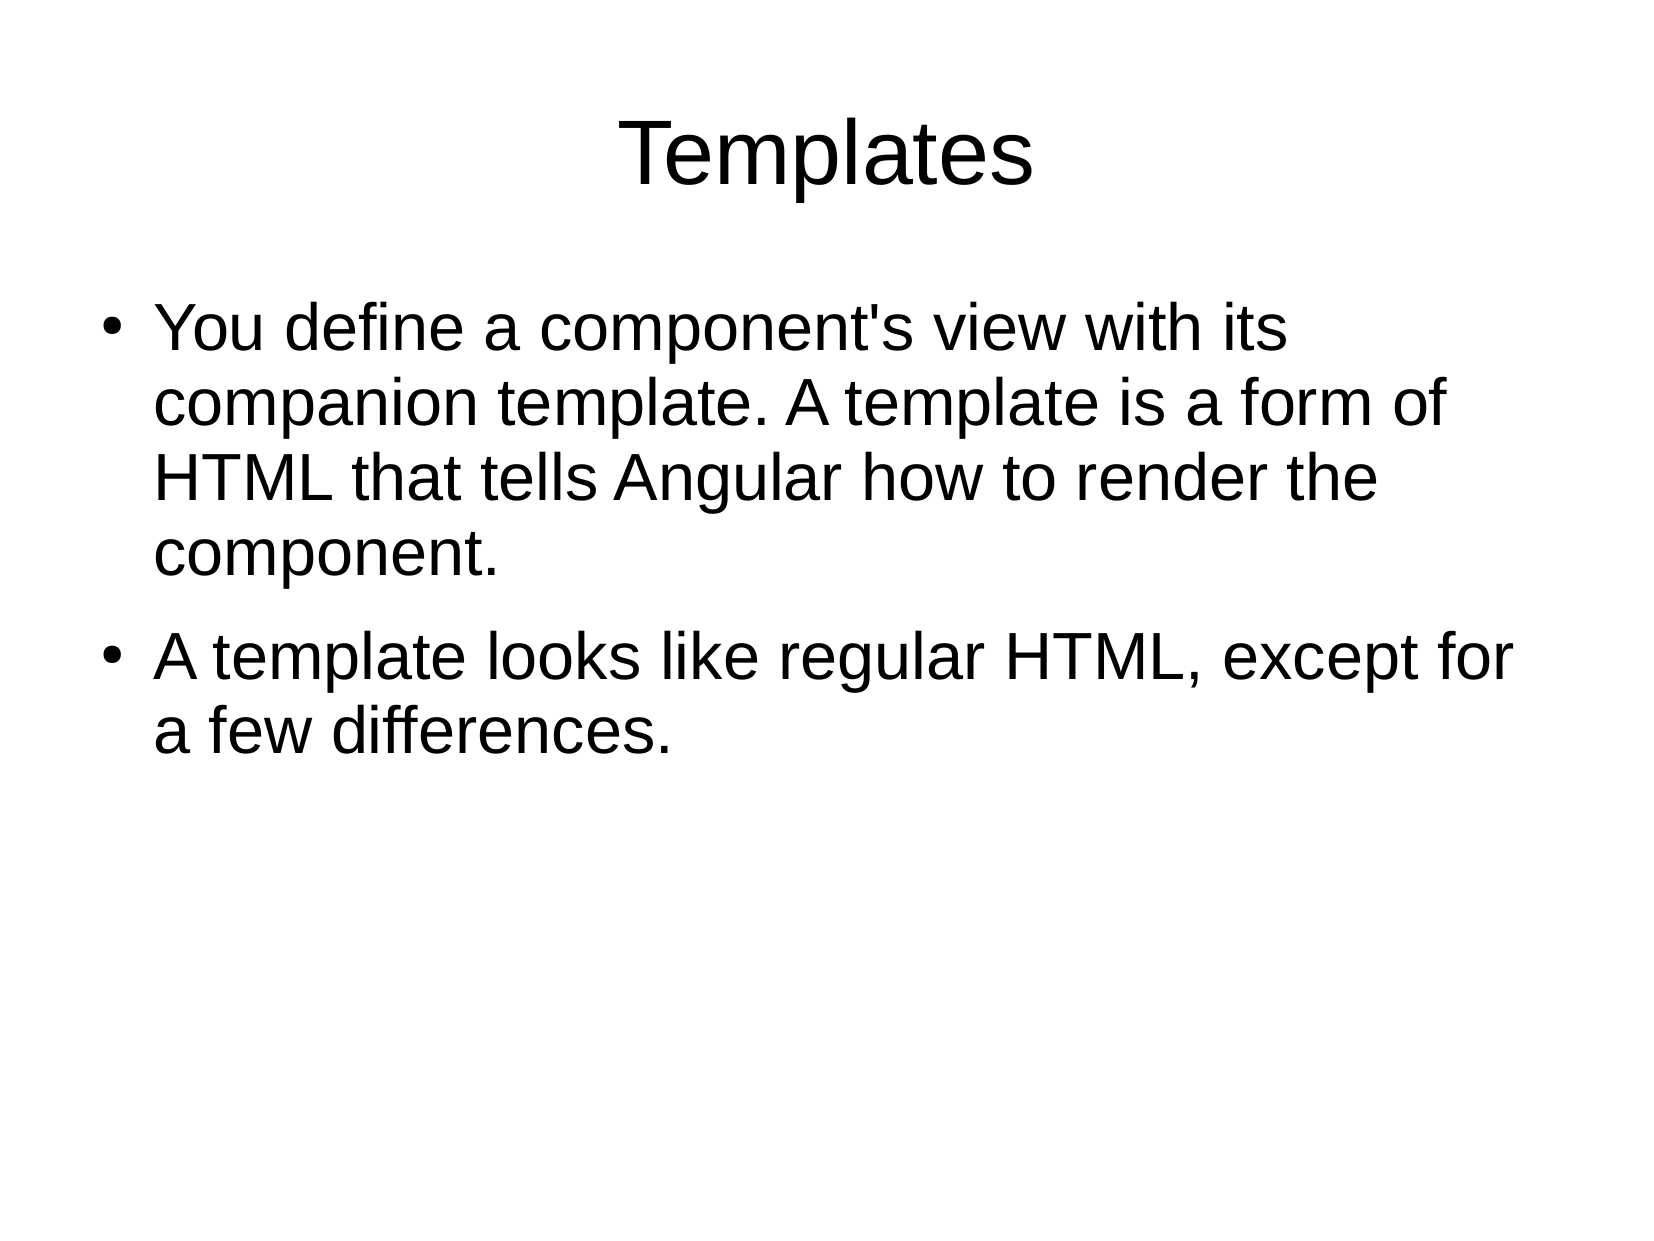

# Templates
You define a component's view with its companion template. A template is a form of HTML that tells Angular how to render the component.
A template looks like regular HTML, except for a few differences.